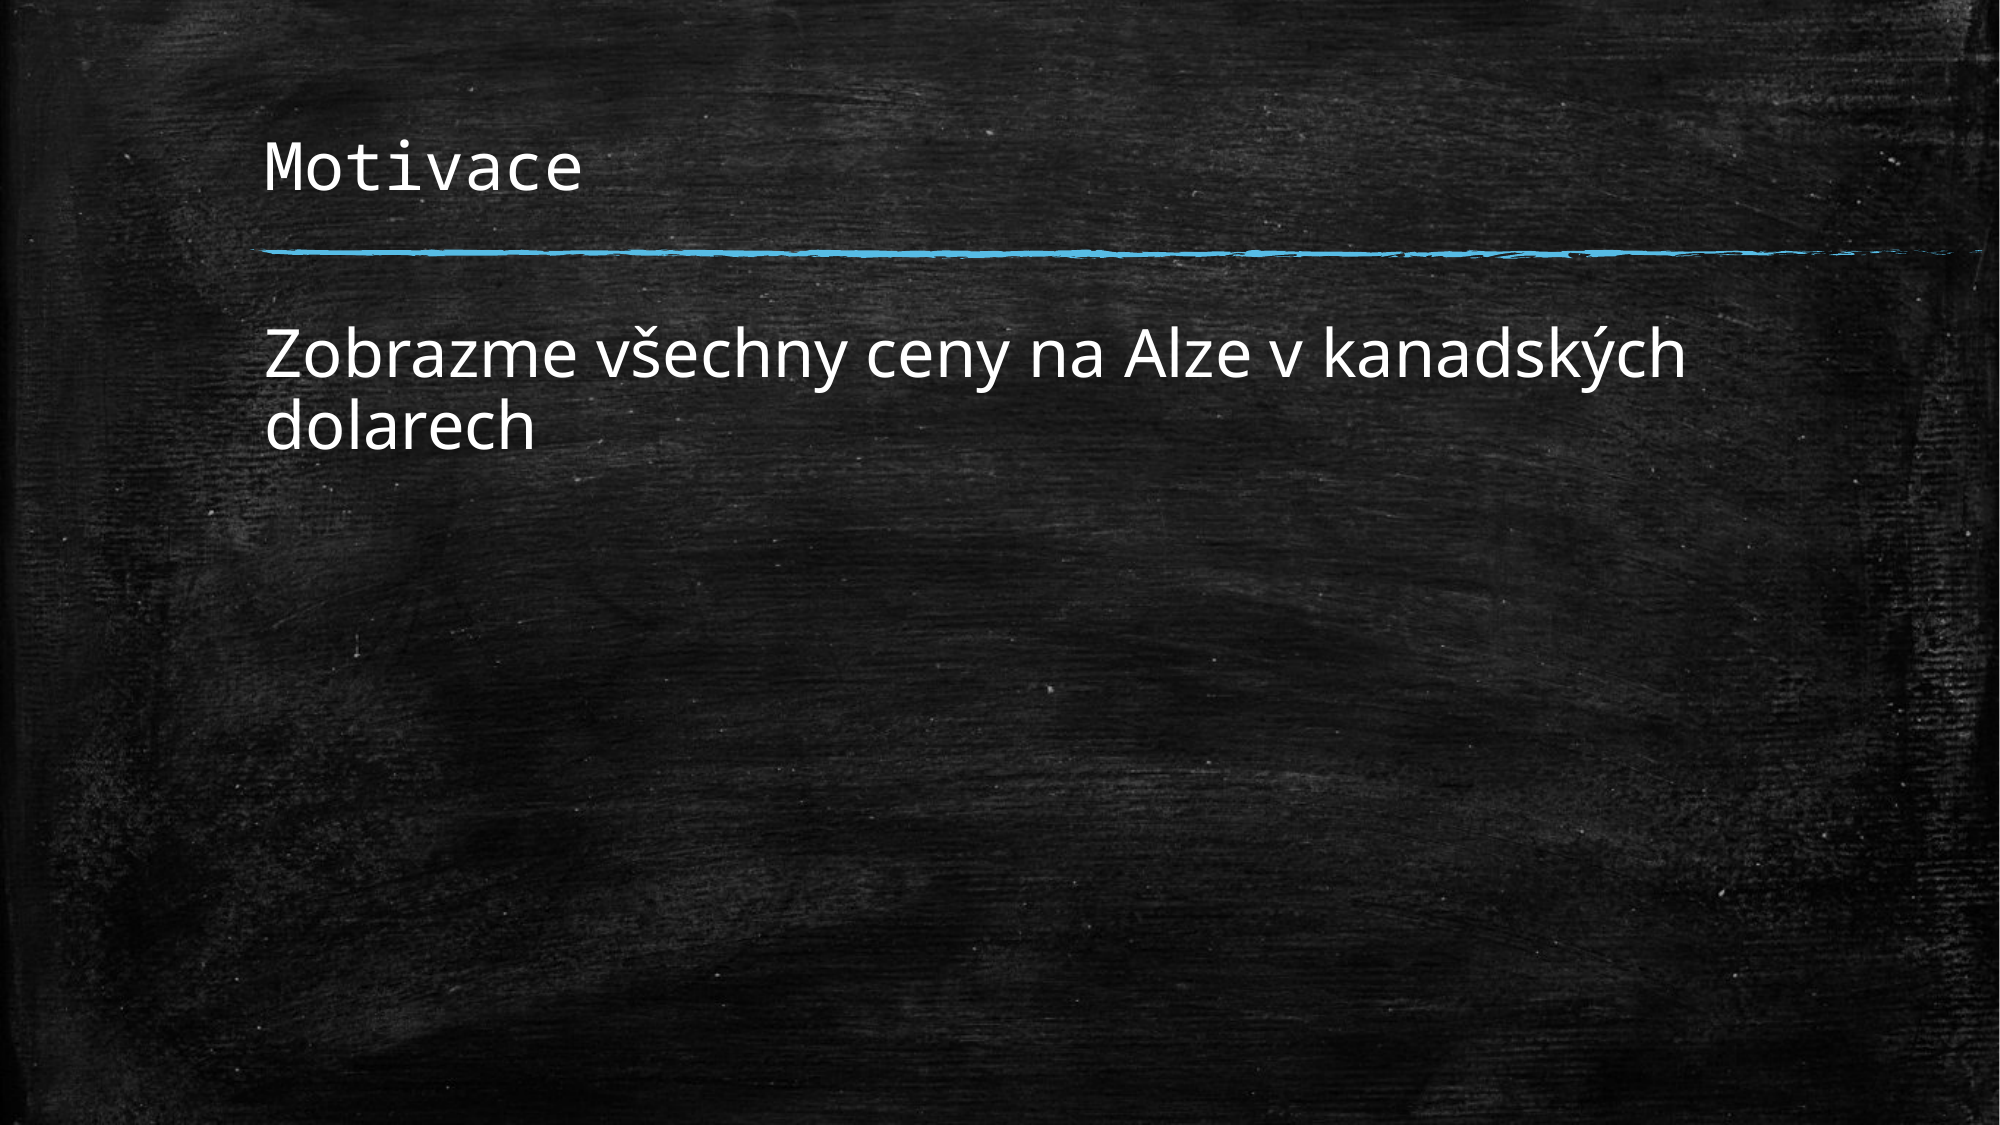

# Motivace
Zobrazme všechny ceny na Alze v kanadských dolarech